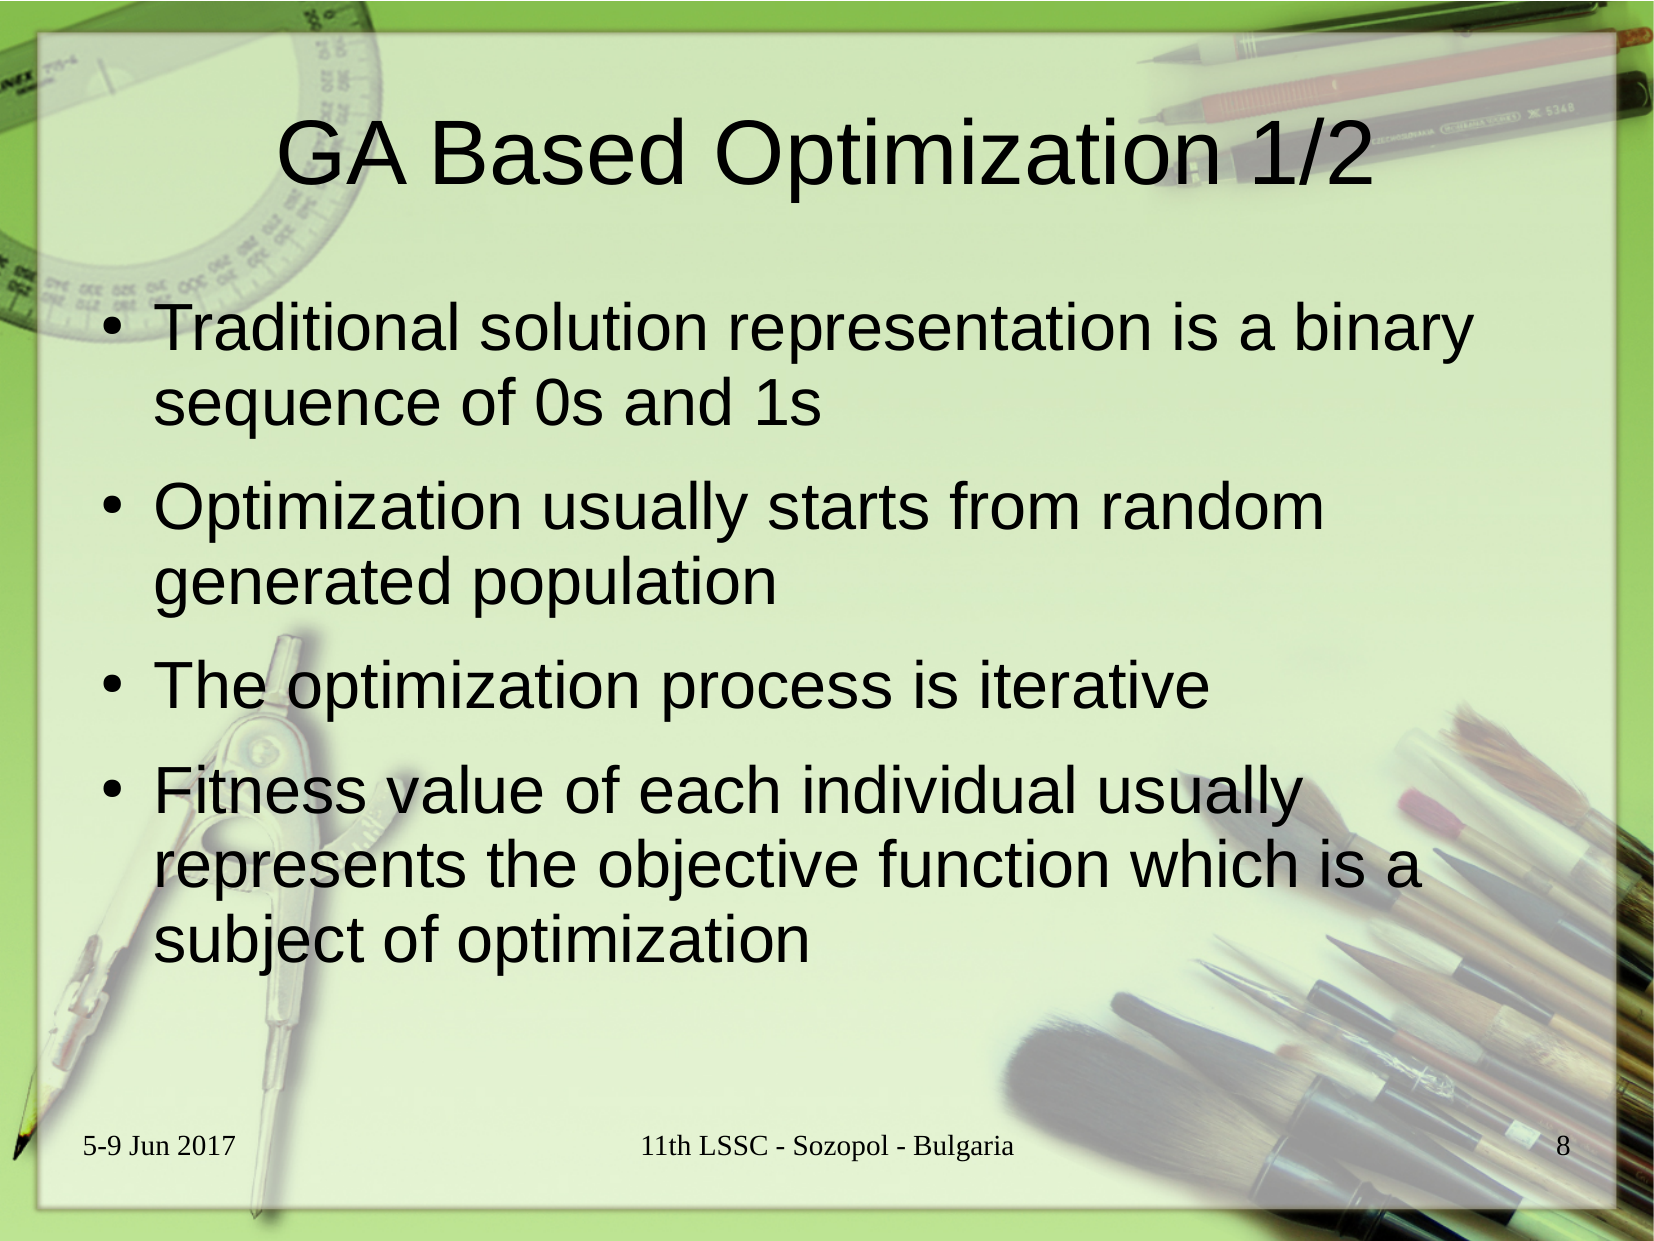

# GA Based Optimization 1/2
Traditional solution representation is a binary sequence of 0s and 1s
Optimization usually starts from random generated population
The optimization process is iterative
Fitness value of each individual usually represents the objective function which is a subject of optimization
5-9 Jun 2017
11th LSSC - Sozopol - Bulgaria
8